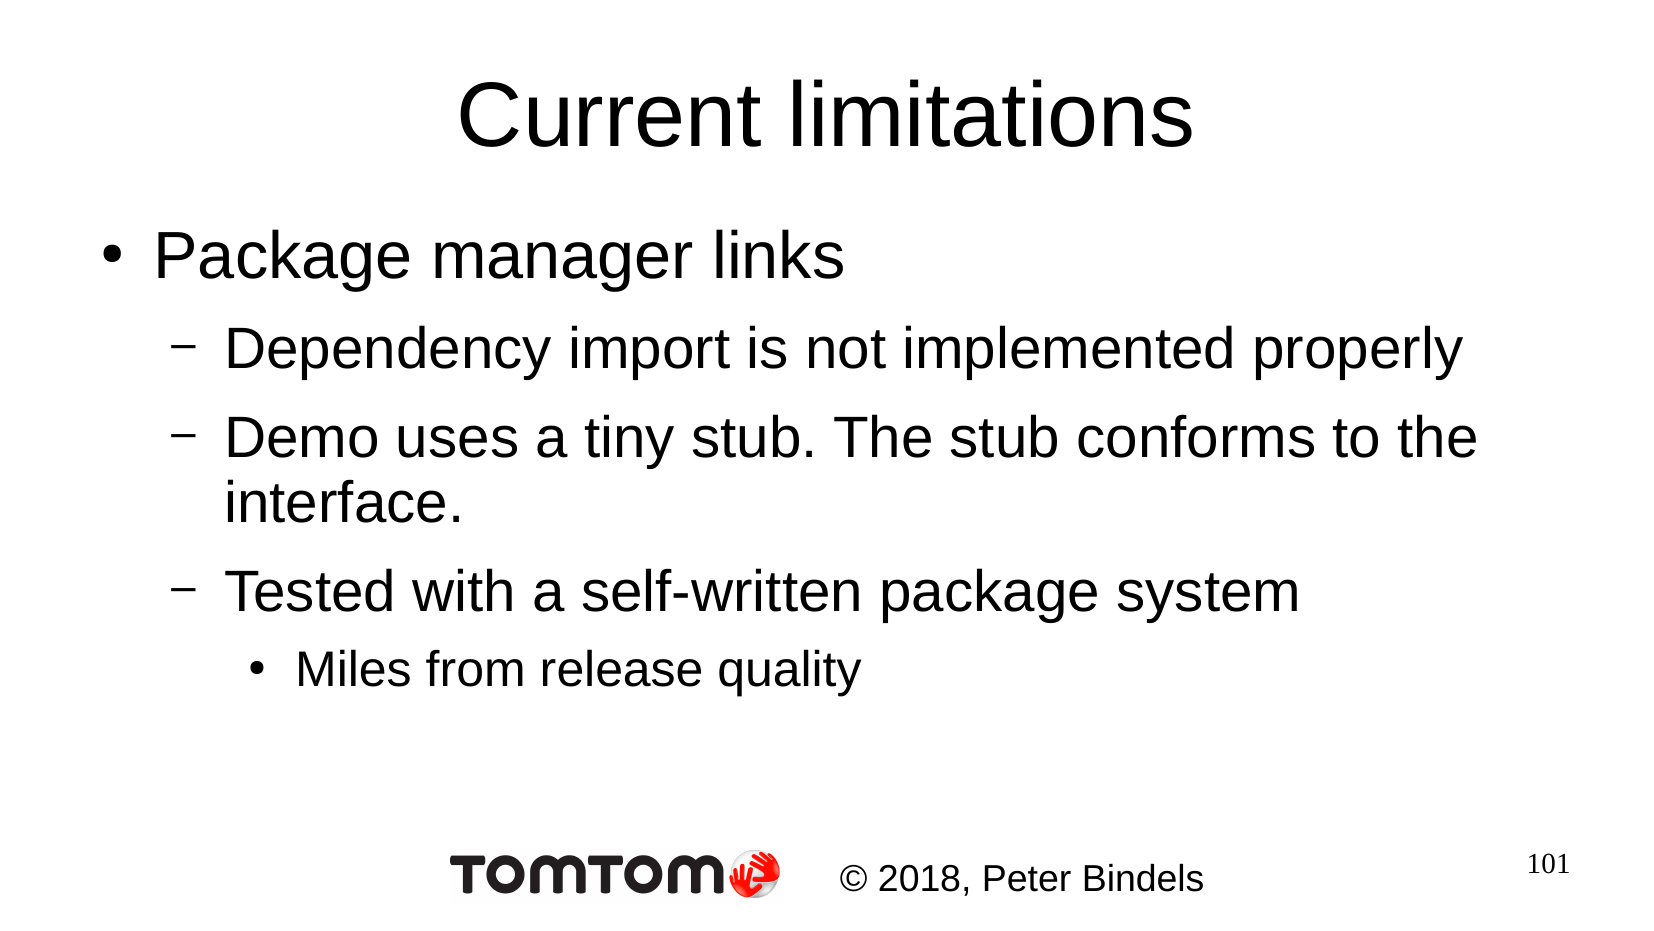

# Current limitations
Package manager links
Dependency import is not implemented properly
Demo uses a tiny stub. The stub conforms to the interface.
Tested with a self-written package system
Miles from release quality
101